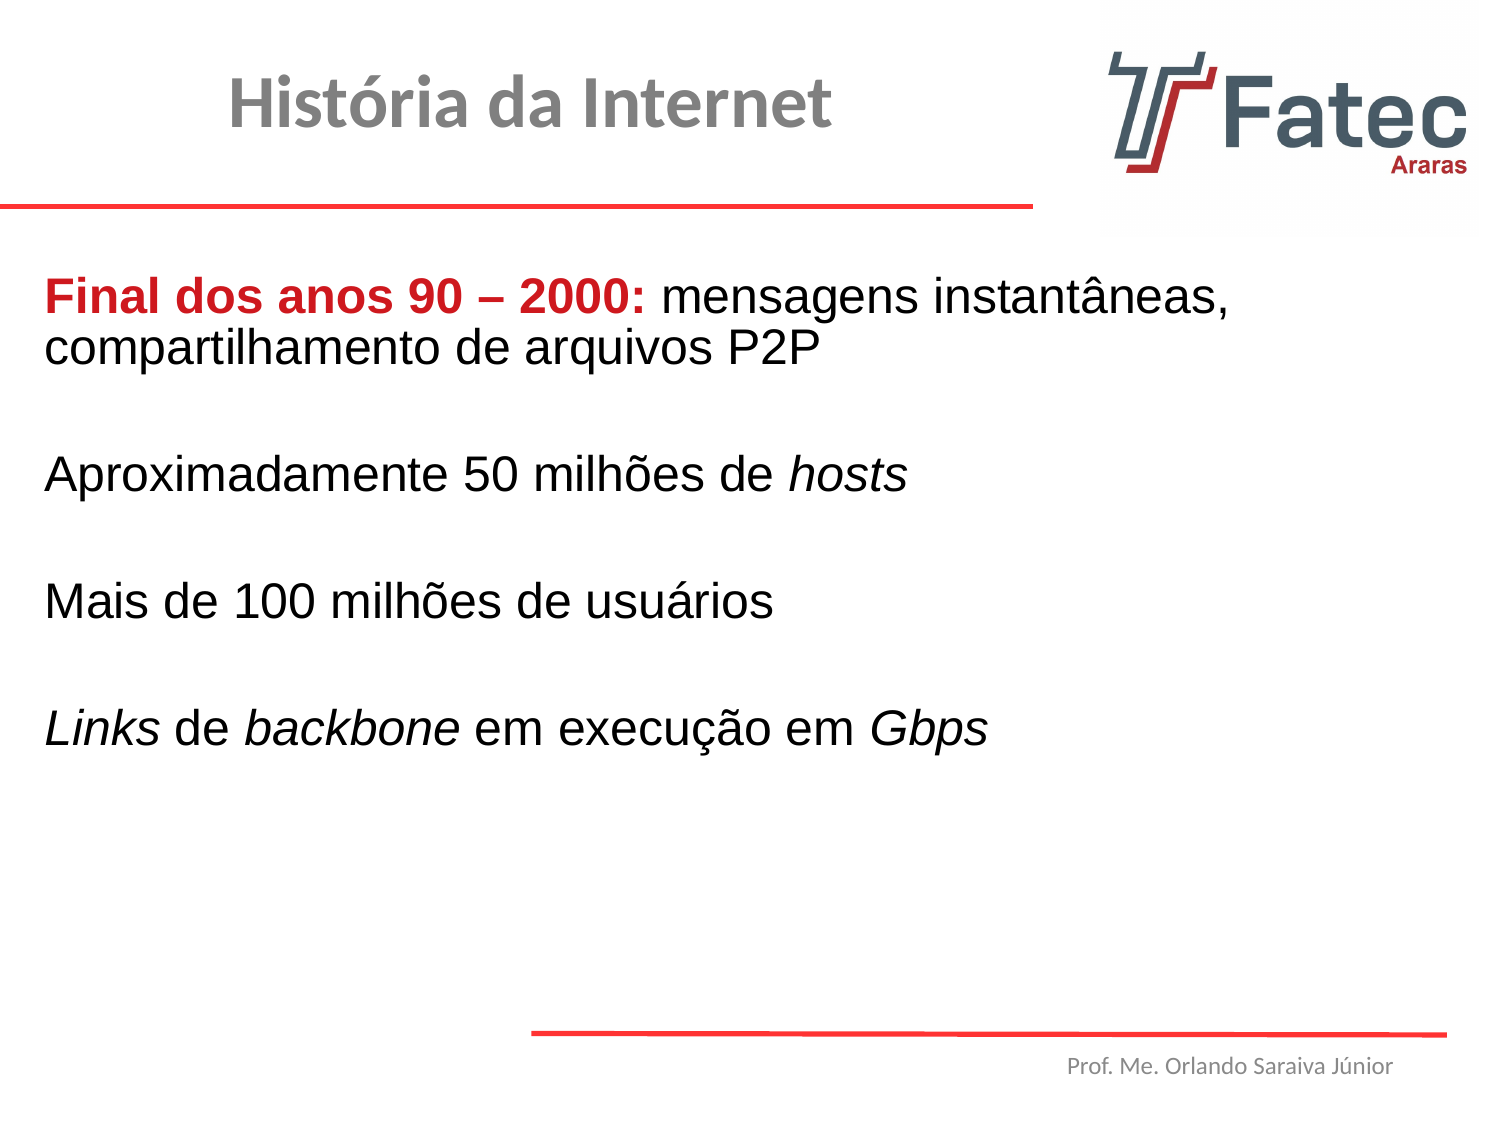

História da Internet
# Final dos anos 90 – 2000: mensagens instantâneas, compartilhamento de arquivos P2P
Aproximadamente 50 milhões de hosts
Mais de 100 milhões de usuários
Links de backbone em execução em Gbps